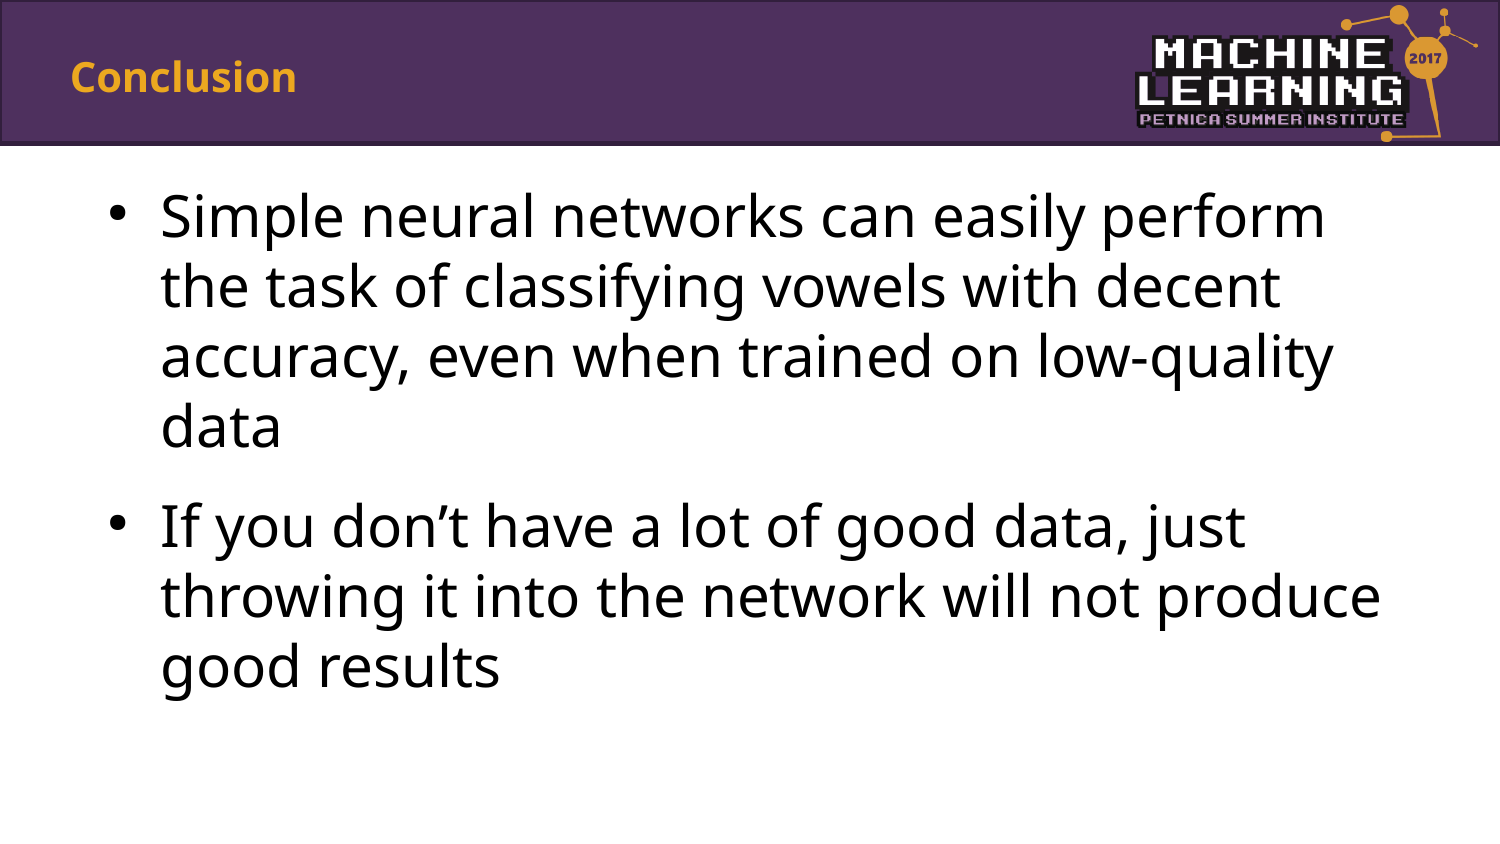

Conclusion
# Simple neural networks can easily perform the task of classifying vowels with decent accuracy, even when trained on low-quality data
If you don’t have a lot of good data, just throwing it into the network will not produce good results